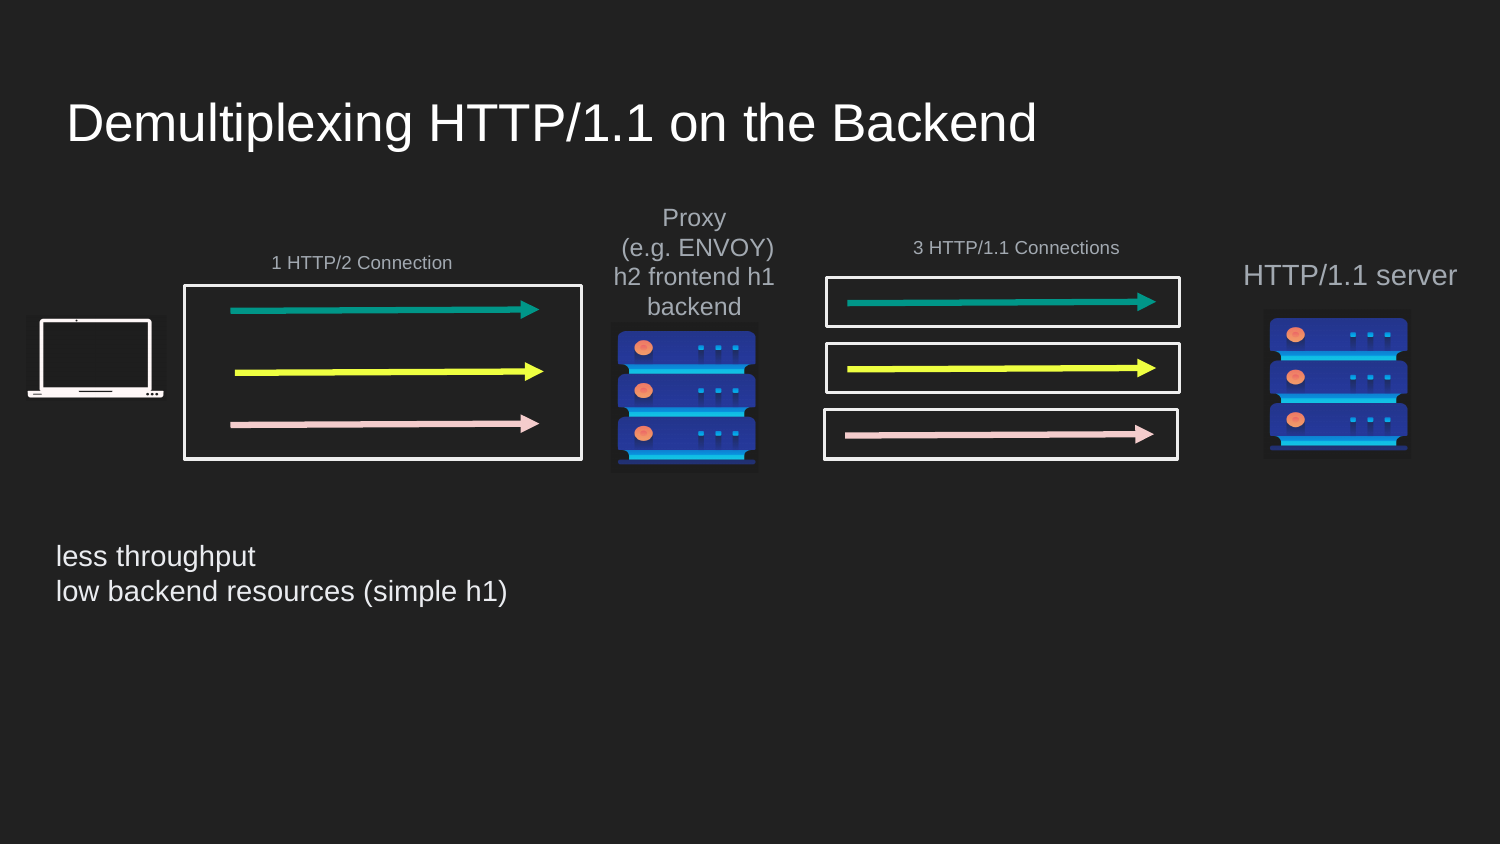

# Demultiplexing HTTP/1.1 on the Backend
Proxy
 (e.g. ENVOY)
h2 frontend h1 backend
3 HTTP/1.1 Connections
1 HTTP/2 Connection
HTTP/1.1 server
less throughput
low backend resources (simple h1)